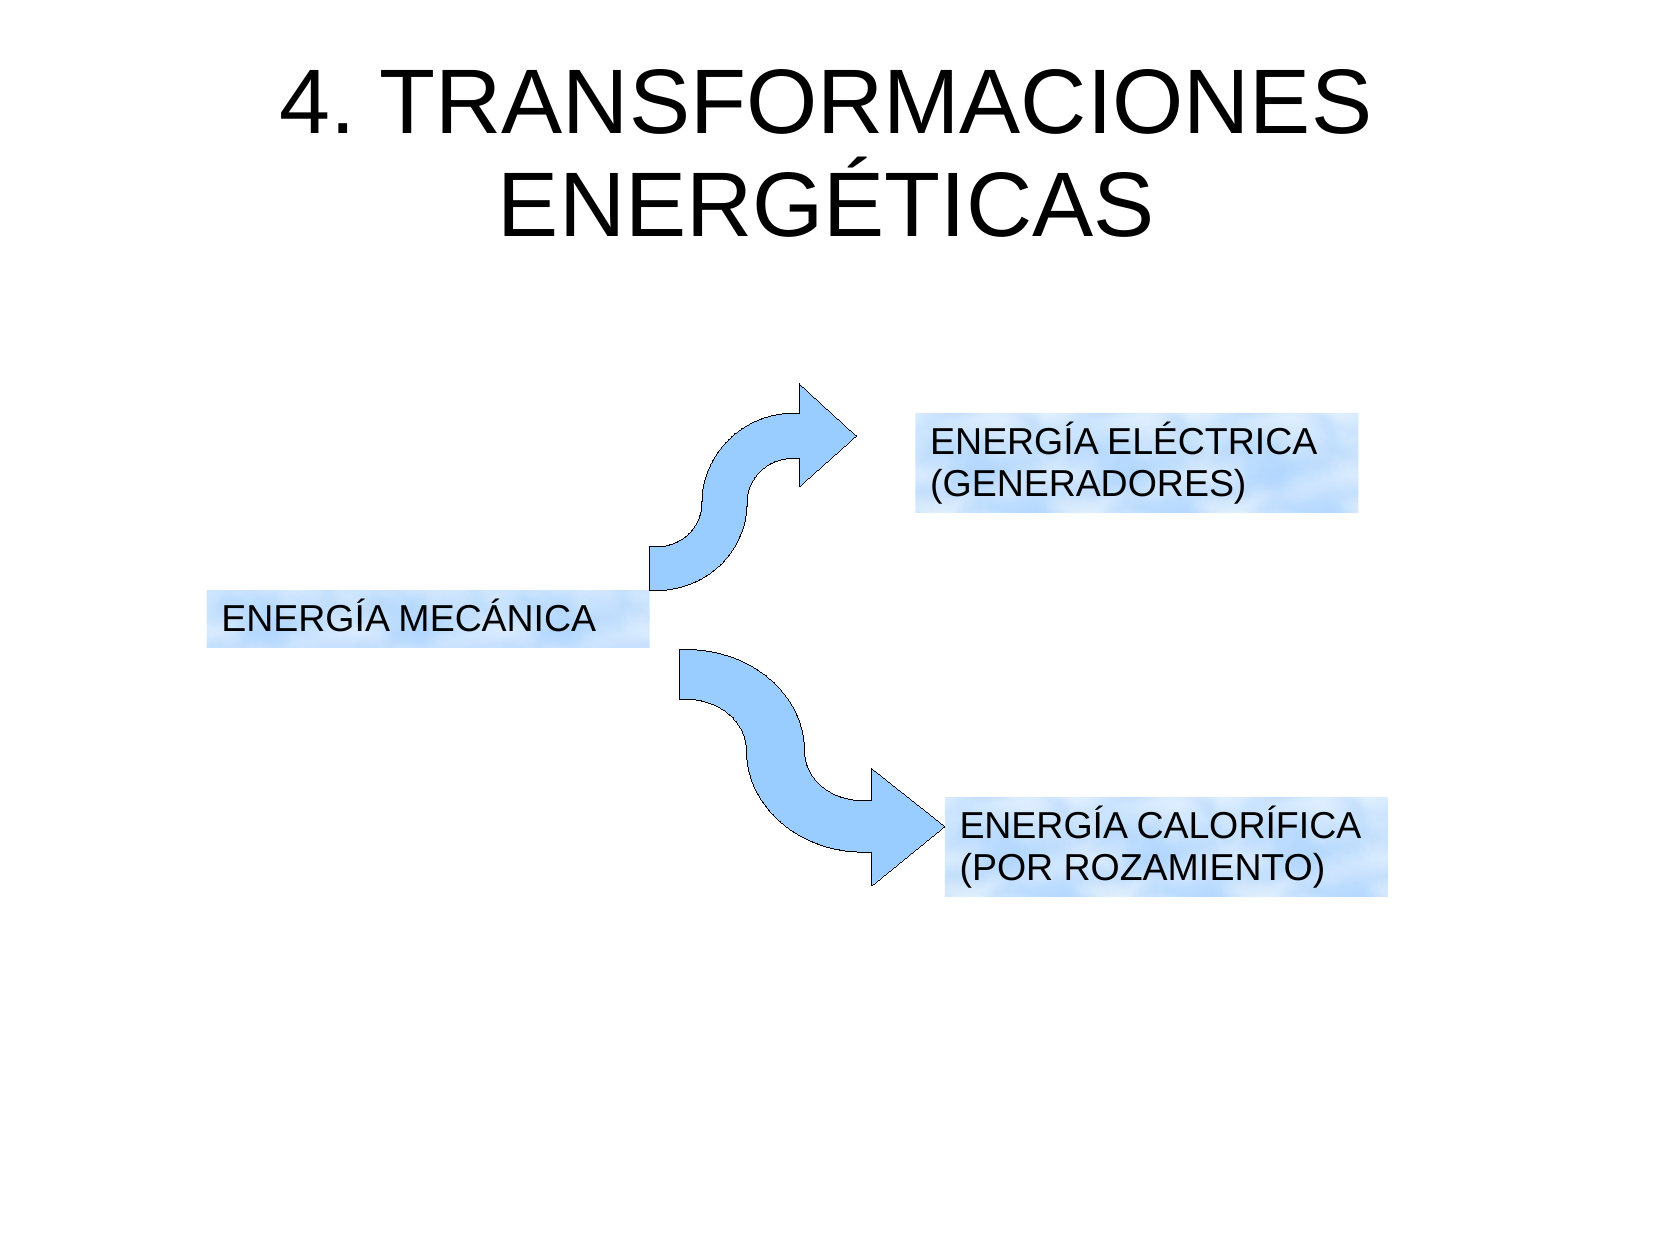

# 4. TRANSFORMACIONES ENERGÉTICAS
ENERGÍA ELÉCTRICA
(GENERADORES)
ENERGÍA MECÁNICA
ENERGÍA CALORÍFICA
(POR ROZAMIENTO)